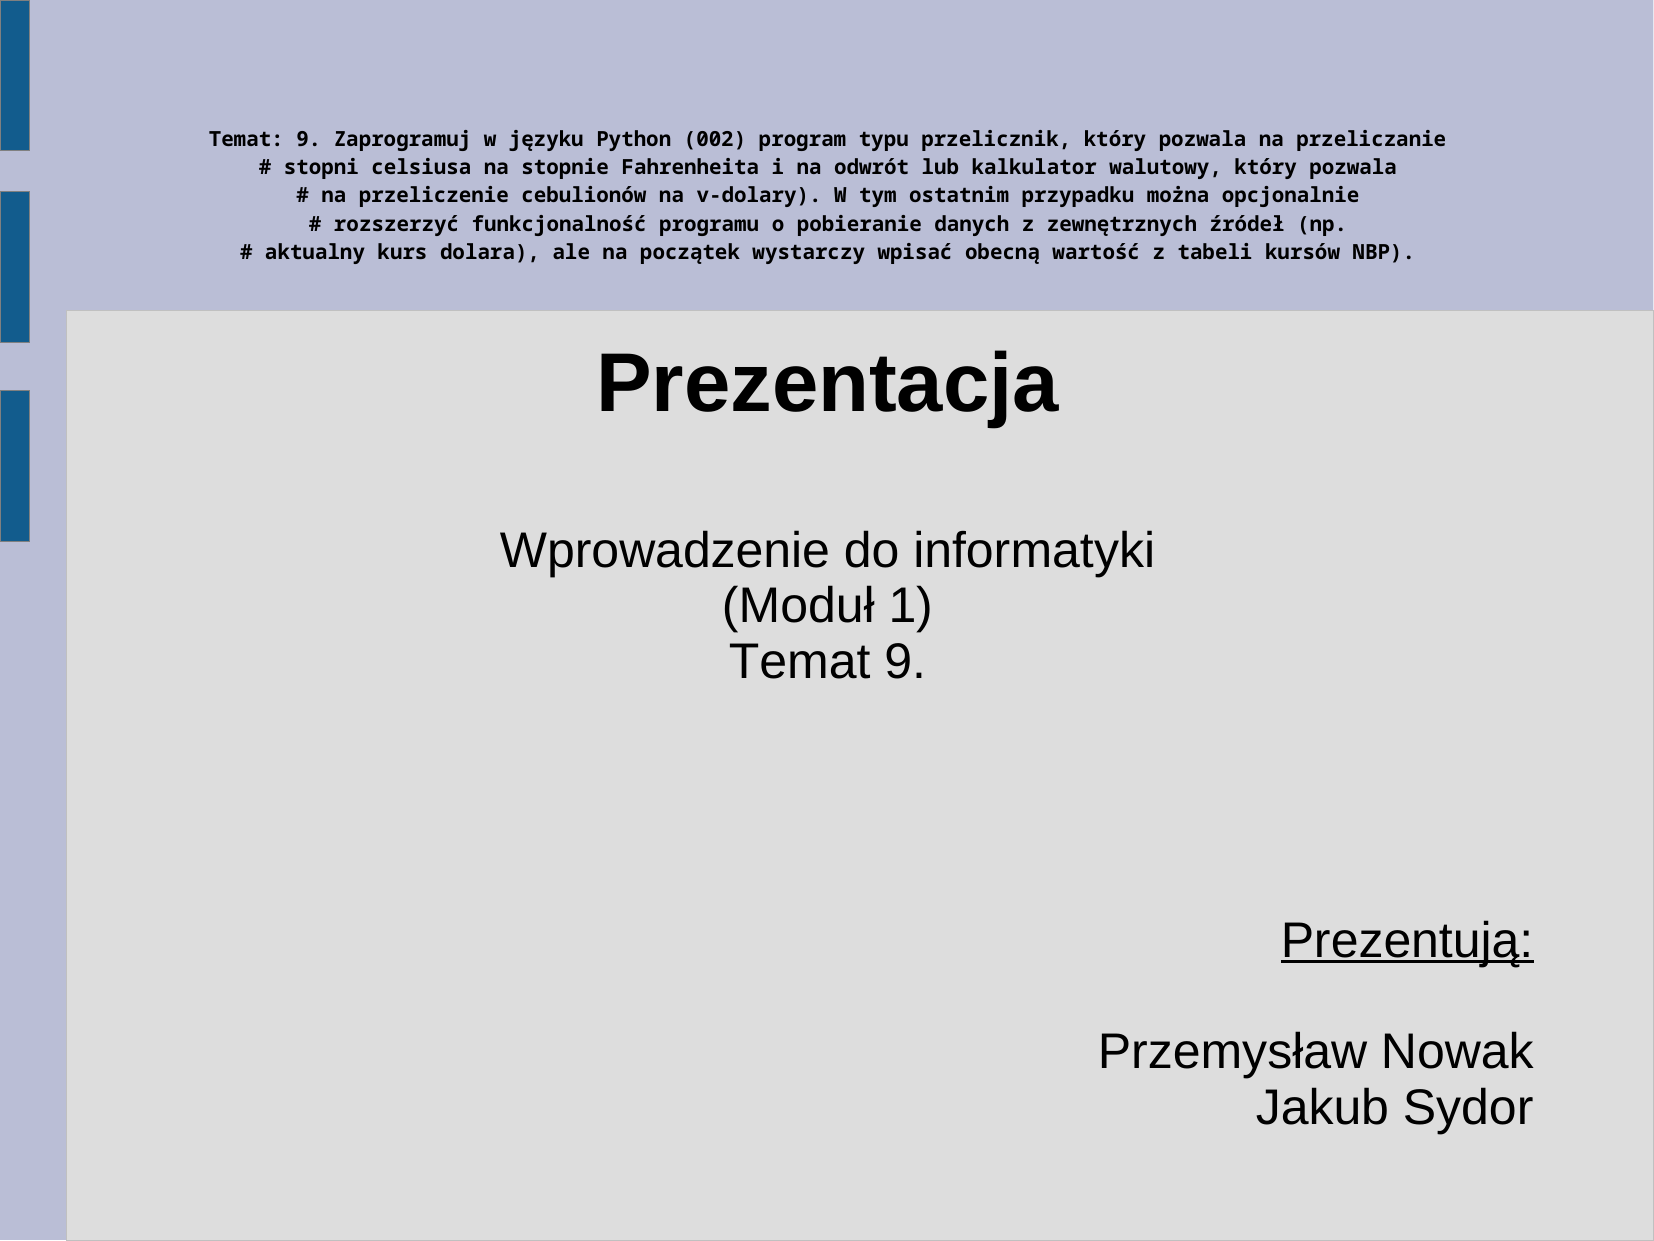

# Temat: 9. Zaprogramuj w języku Python (002) program typu przelicznik, który pozwala na przeliczanie # stopni celsiusa na stopnie Fahrenheita i na odwrót lub kalkulator walutowy, który pozwala # na przeliczenie cebulionów na v-dolary). W tym ostatnim przypadku można opcjonalnie # rozszerzyć funkcjonalność programu o pobieranie danych z zewnętrznych źródeł (np. # aktualny kurs dolara), ale na początek wystarczy wpisać obecną wartość z tabeli kursów NBP).
Prezentacja
Wprowadzenie do informatyki
(Moduł 1)
Temat 9.
Prezentują:
Przemysław Nowak
Jakub Sydor